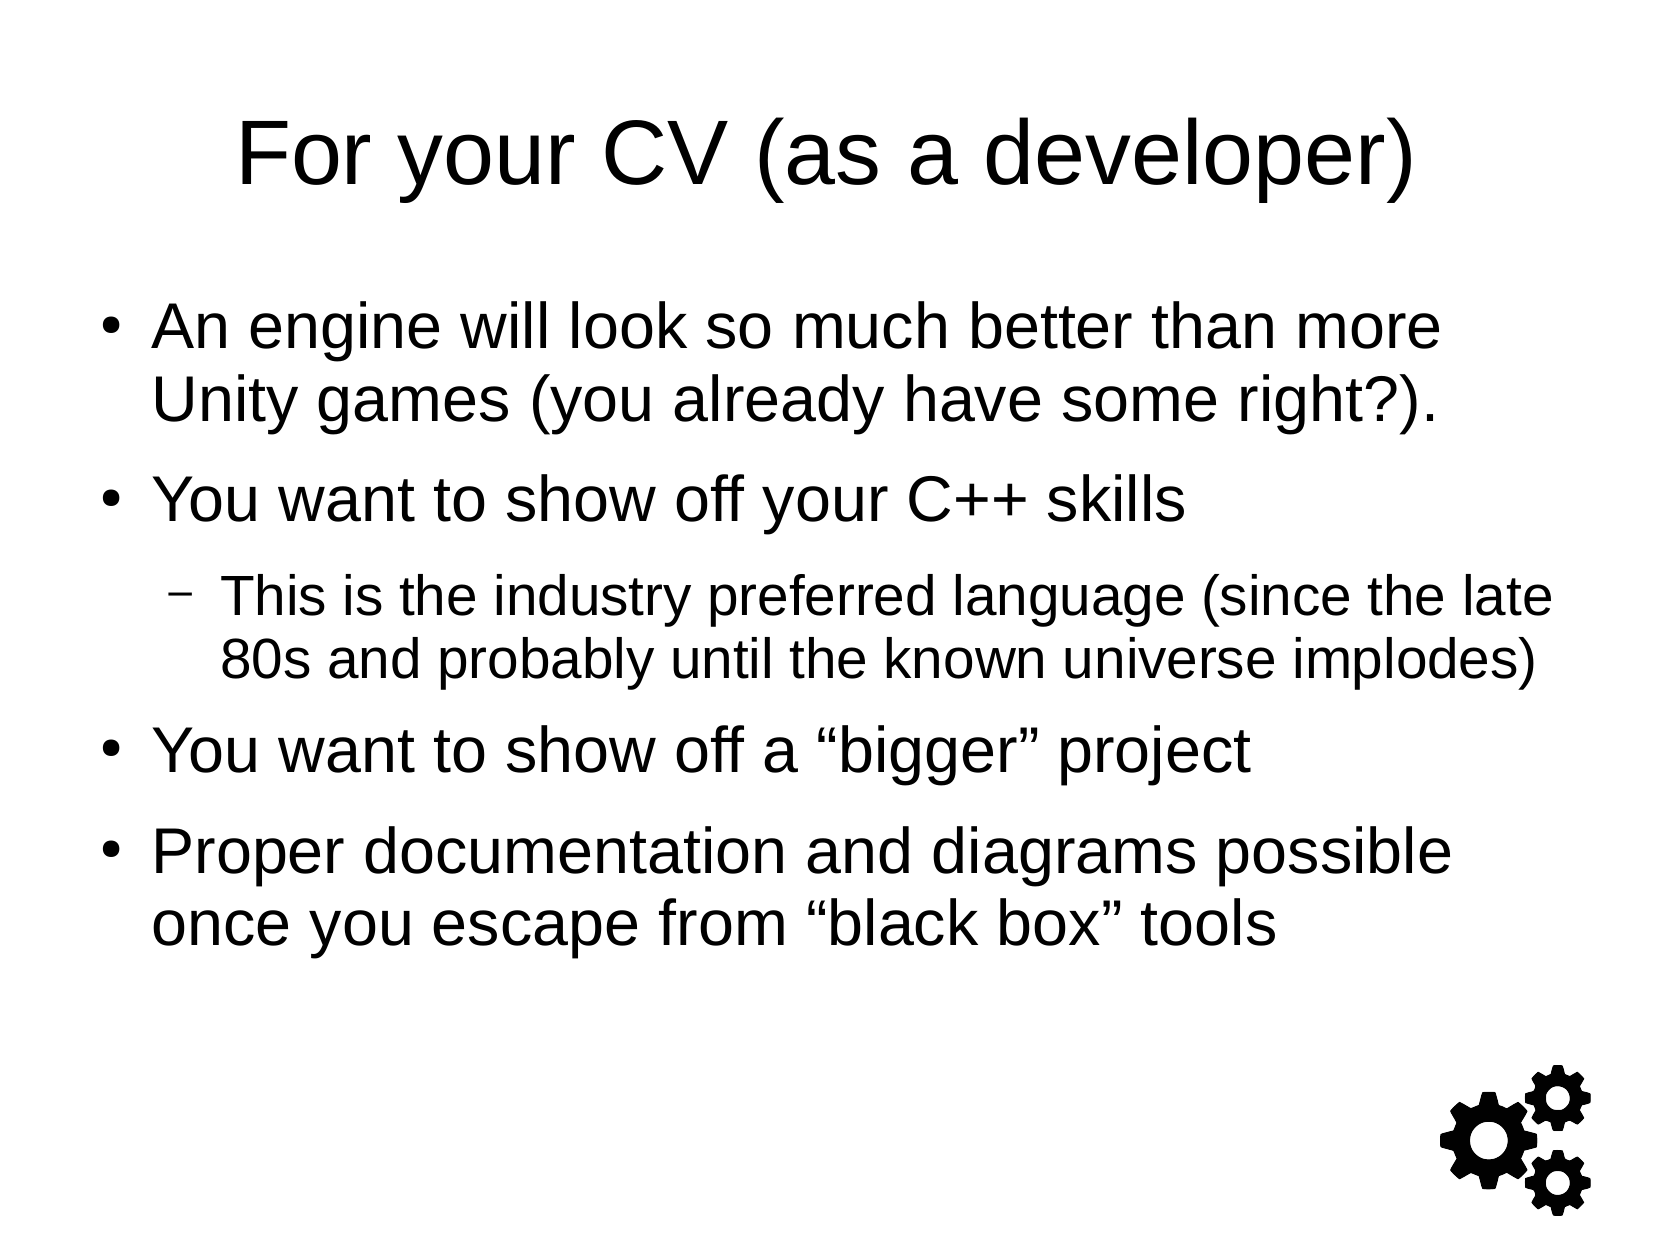

# For your CV (as a developer)
An engine will look so much better than more Unity games (you already have some right?).
You want to show off your C++ skills
This is the industry preferred language (since the late 80s and probably until the known universe implodes)
You want to show off a “bigger” project
Proper documentation and diagrams possible once you escape from “black box” tools